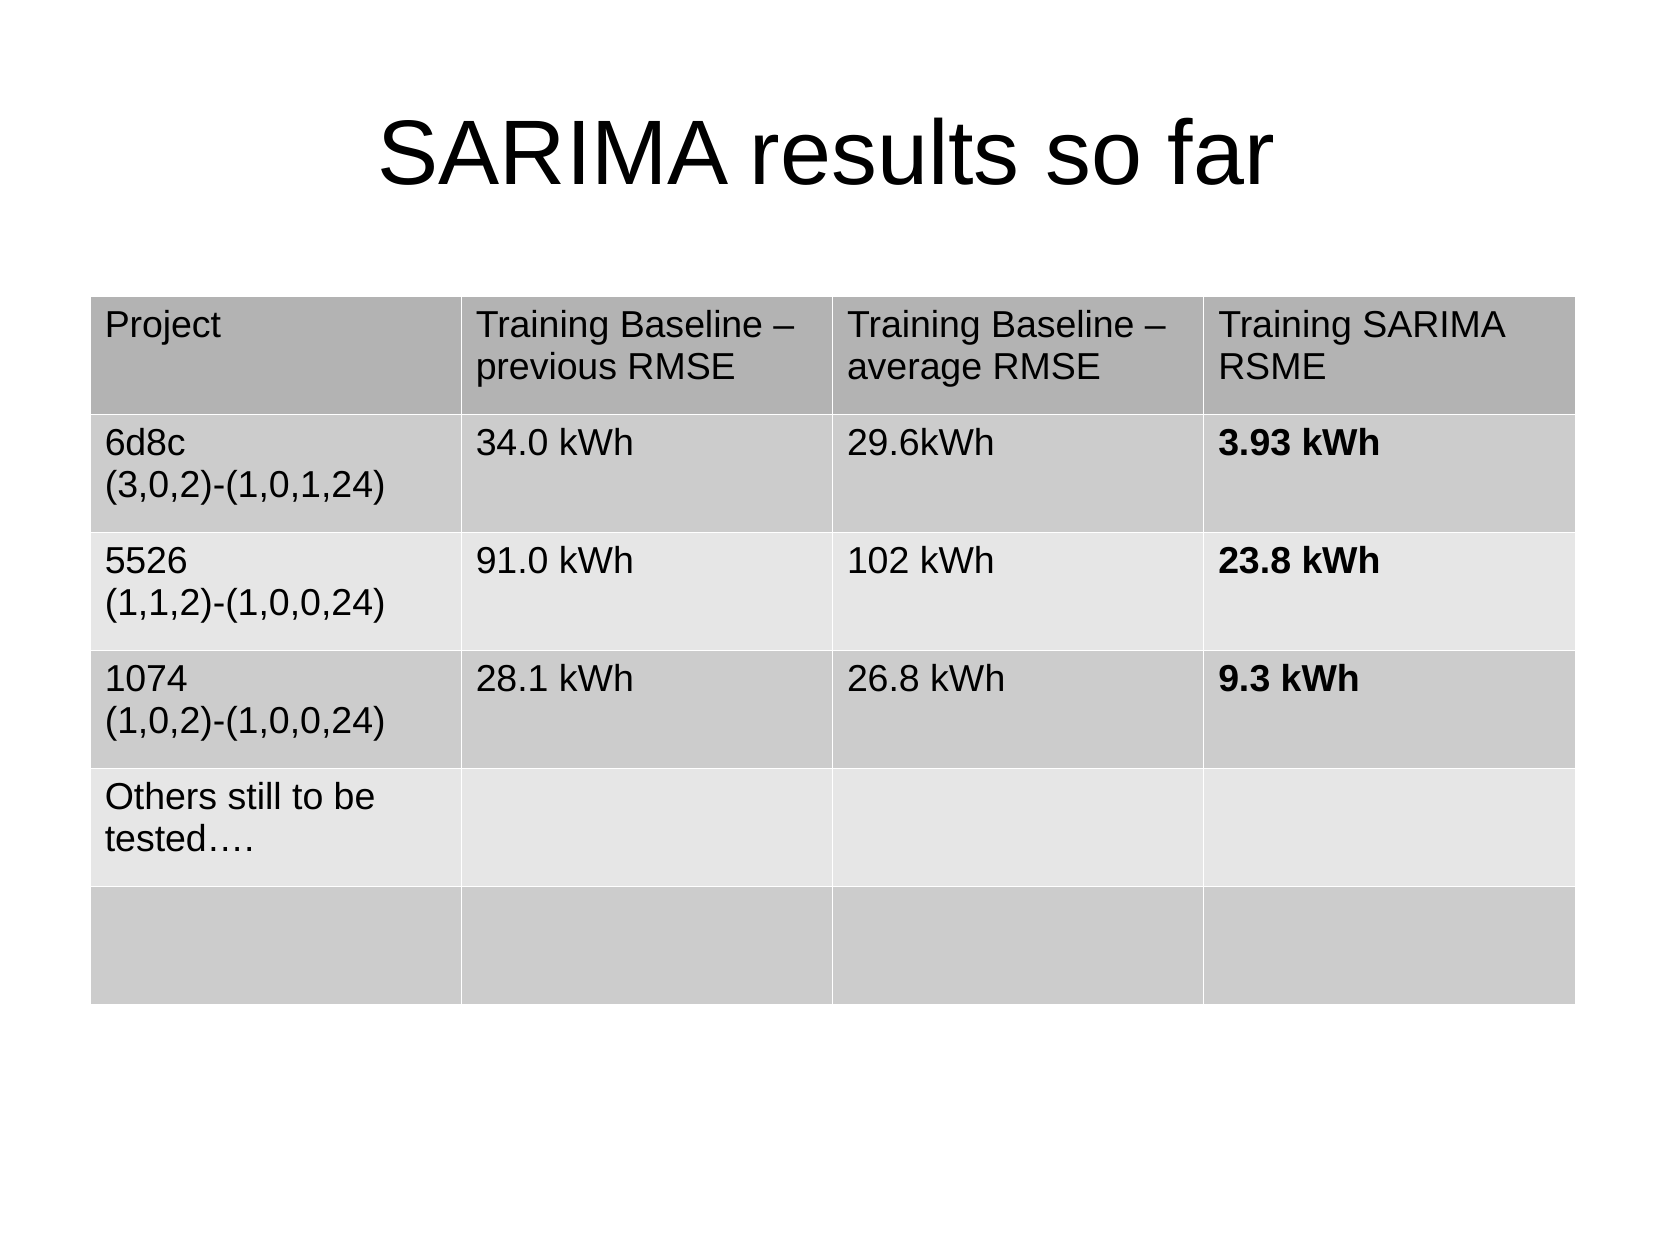

# SARIMA results so far
| Project | Training Baseline – previous RMSE | Training Baseline – average RMSE | Training SARIMA RSME |
| --- | --- | --- | --- |
| 6d8c (3,0,2)-(1,0,1,24) | 34.0 kWh | 29.6kWh | 3.93 kWh |
| 5526 (1,1,2)-(1,0,0,24) | 91.0 kWh | 102 kWh | 23.8 kWh |
| 1074 (1,0,2)-(1,0,0,24) | 28.1 kWh | 26.8 kWh | 9.3 kWh |
| Others still to be tested…. | | | |
| | | | |